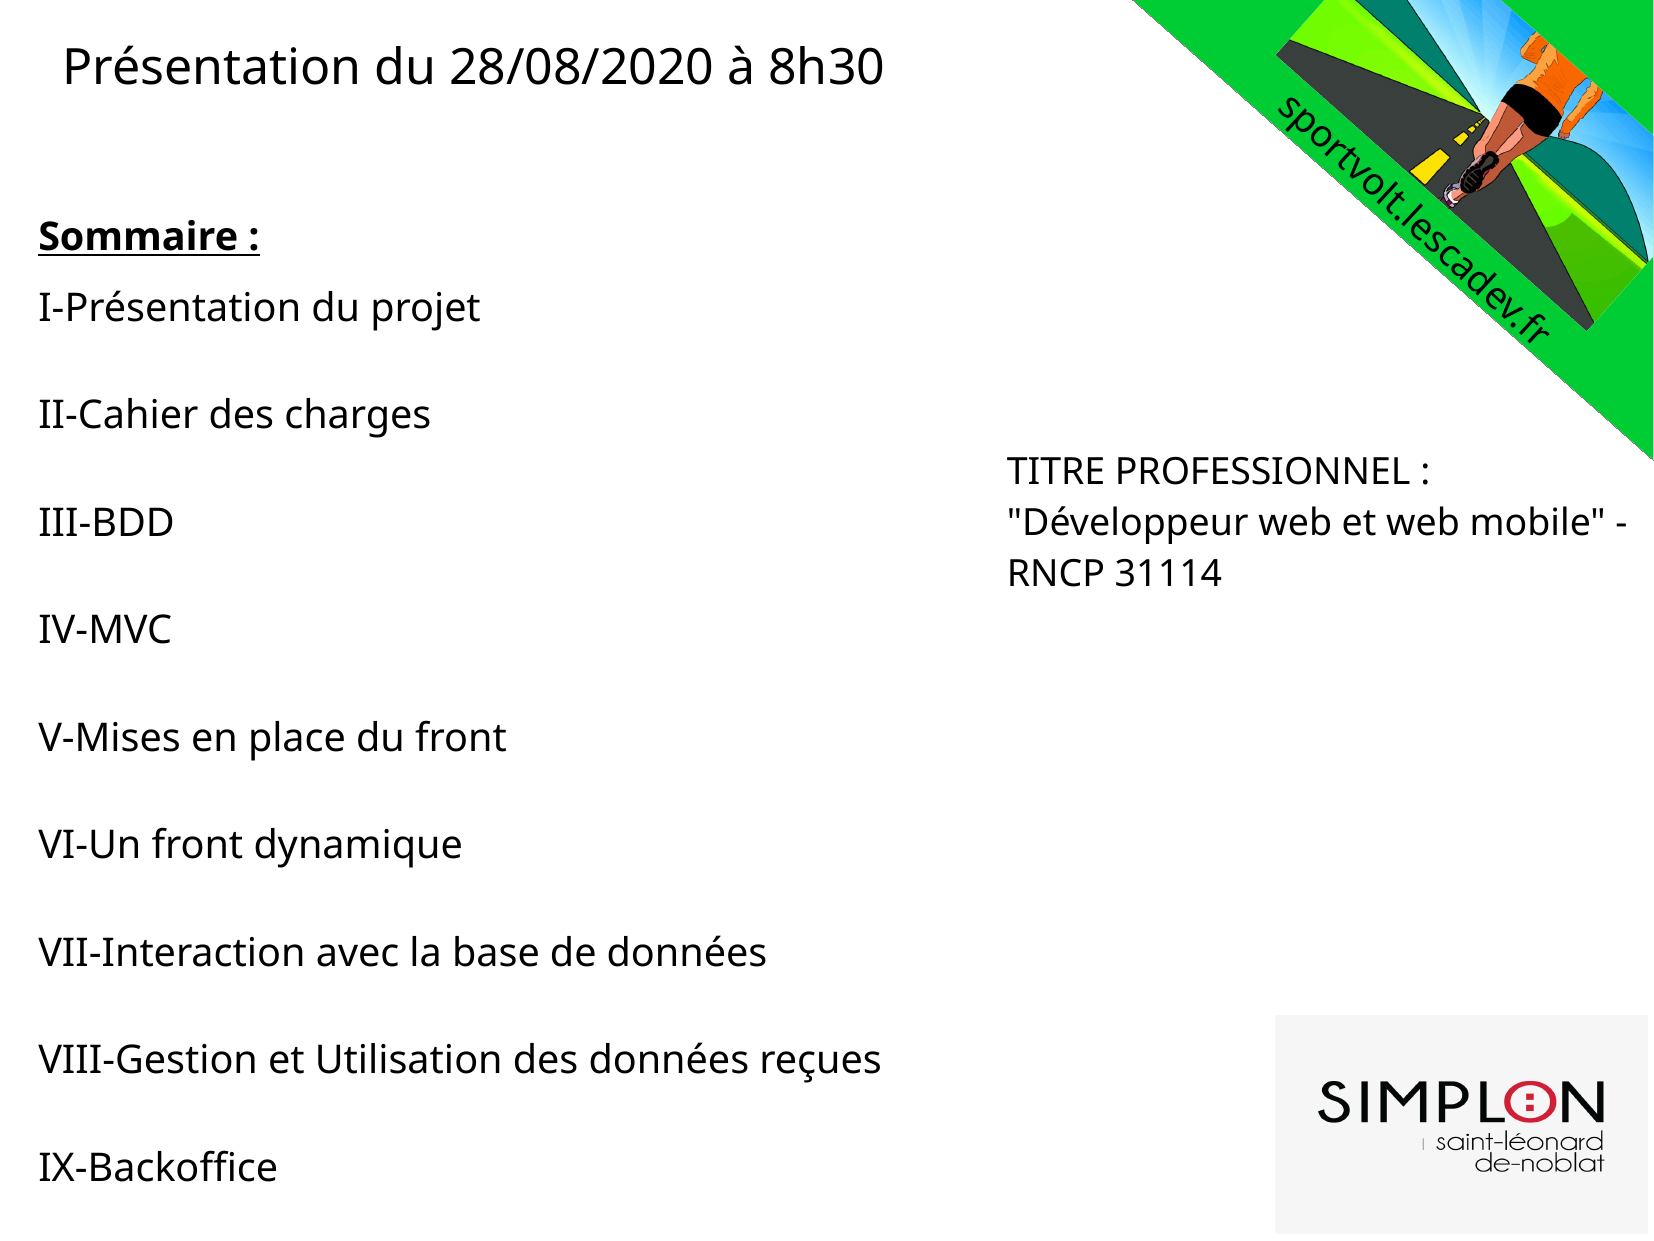

Présentation du 28/08/2020 à 8h30
sportvolt.lescadev.fr
Sommaire :
I-Présentation du projet
II-Cahier des charges
III-BDD
IV-MVC
V-Mises en place du front
VI-Un front dynamique
VII-Interaction avec la base de données
VIII-Gestion et Utilisation des données reçues
IX-Backoffice
X-Comment mettre en place un E-commerce
XI-L'aspect sécurité du MVC
Conclusion et remerciement
TITRE PROFESSIONNEL :
"Développeur web et web mobile" -
RNCP 31114